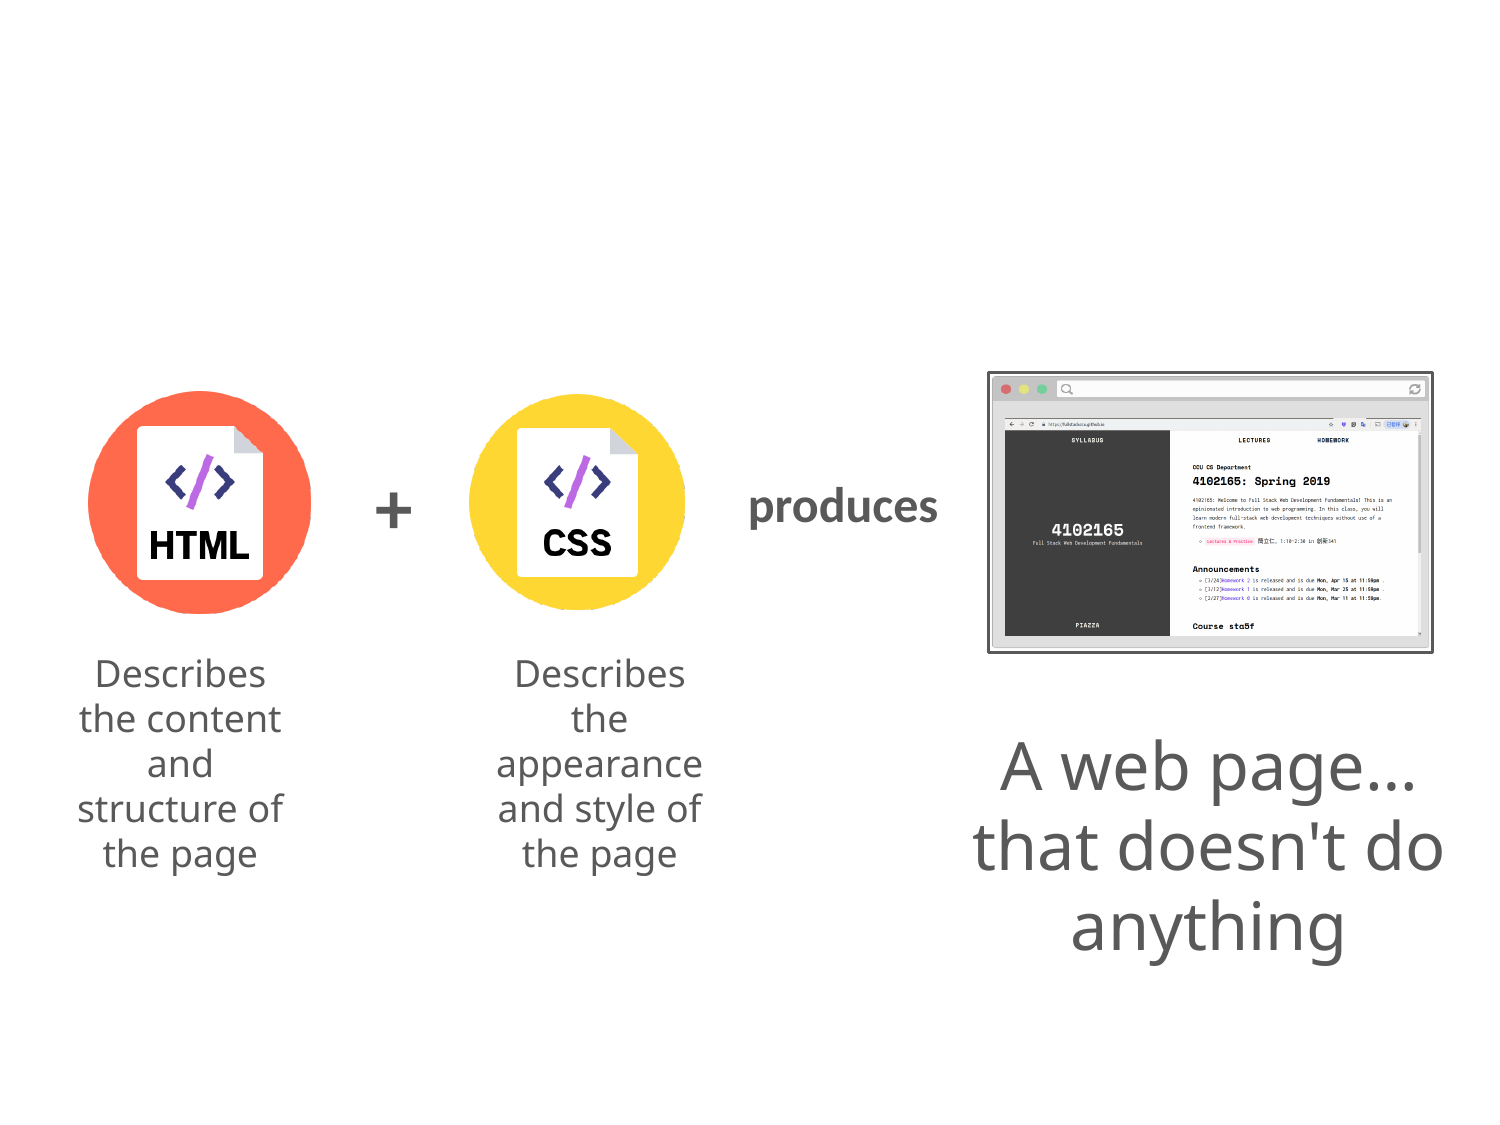

# +
produces
Describes the content and structure of the page
Describes the appearance and style of the page
A web page…
that doesn't do anything